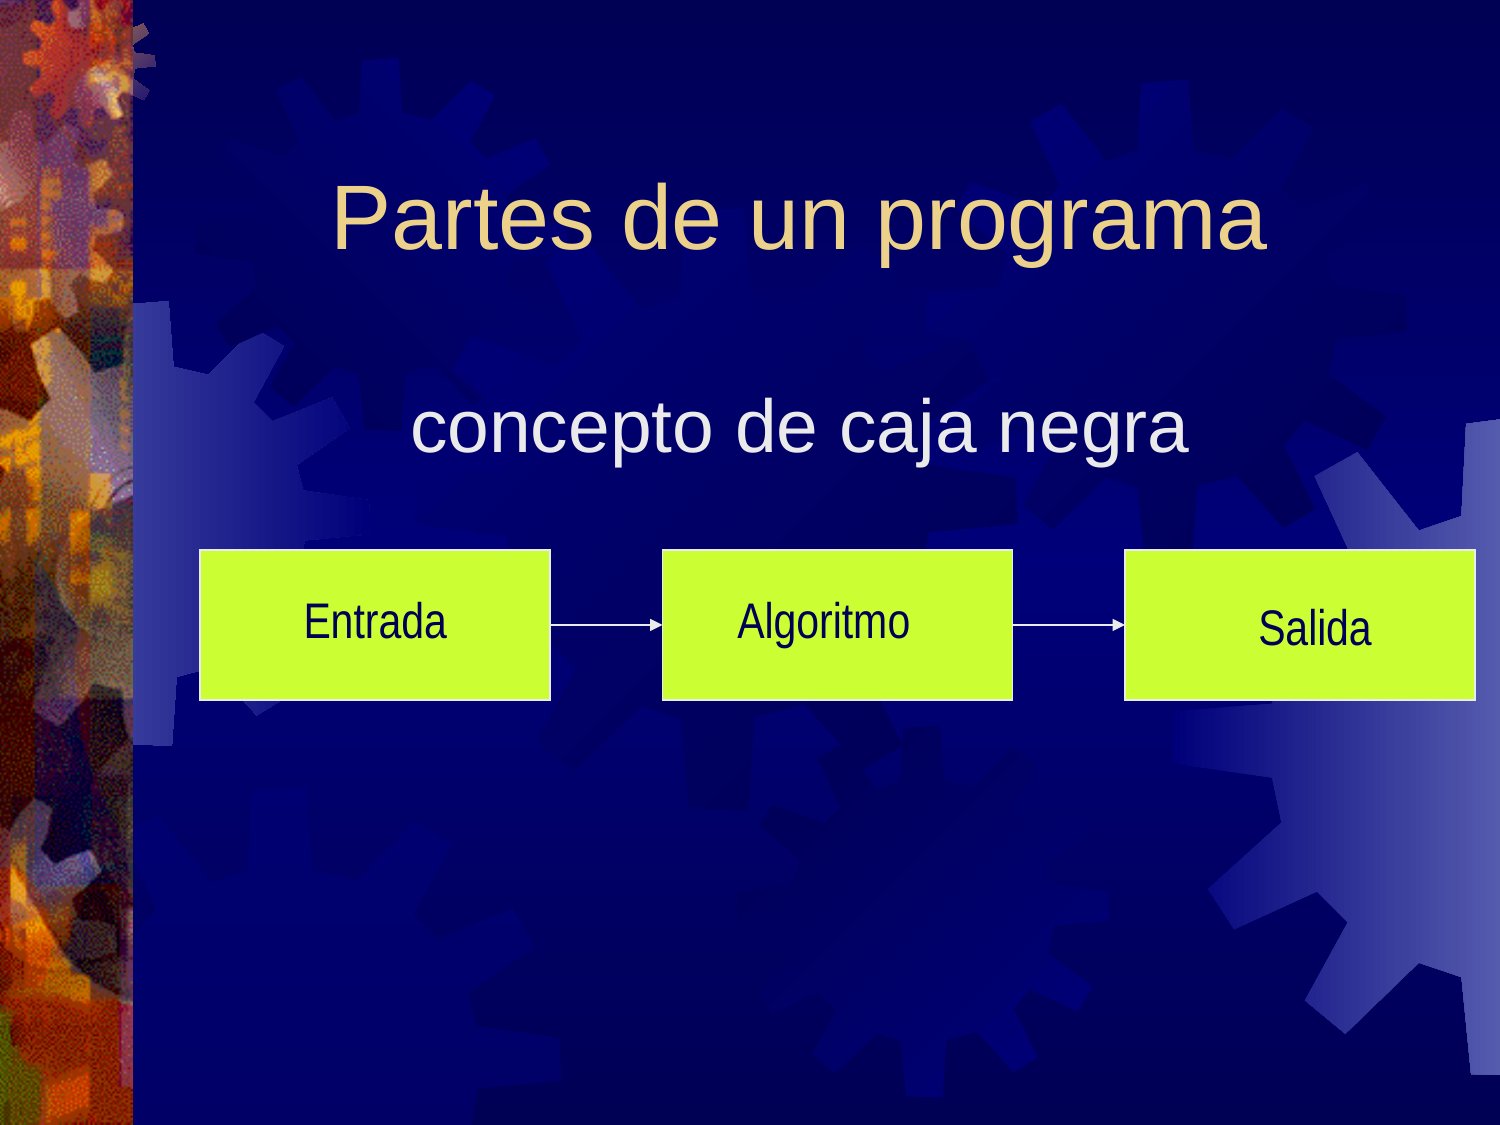

# Partes de un programa concepto de caja negra
Entrada
Algoritmo
Salida